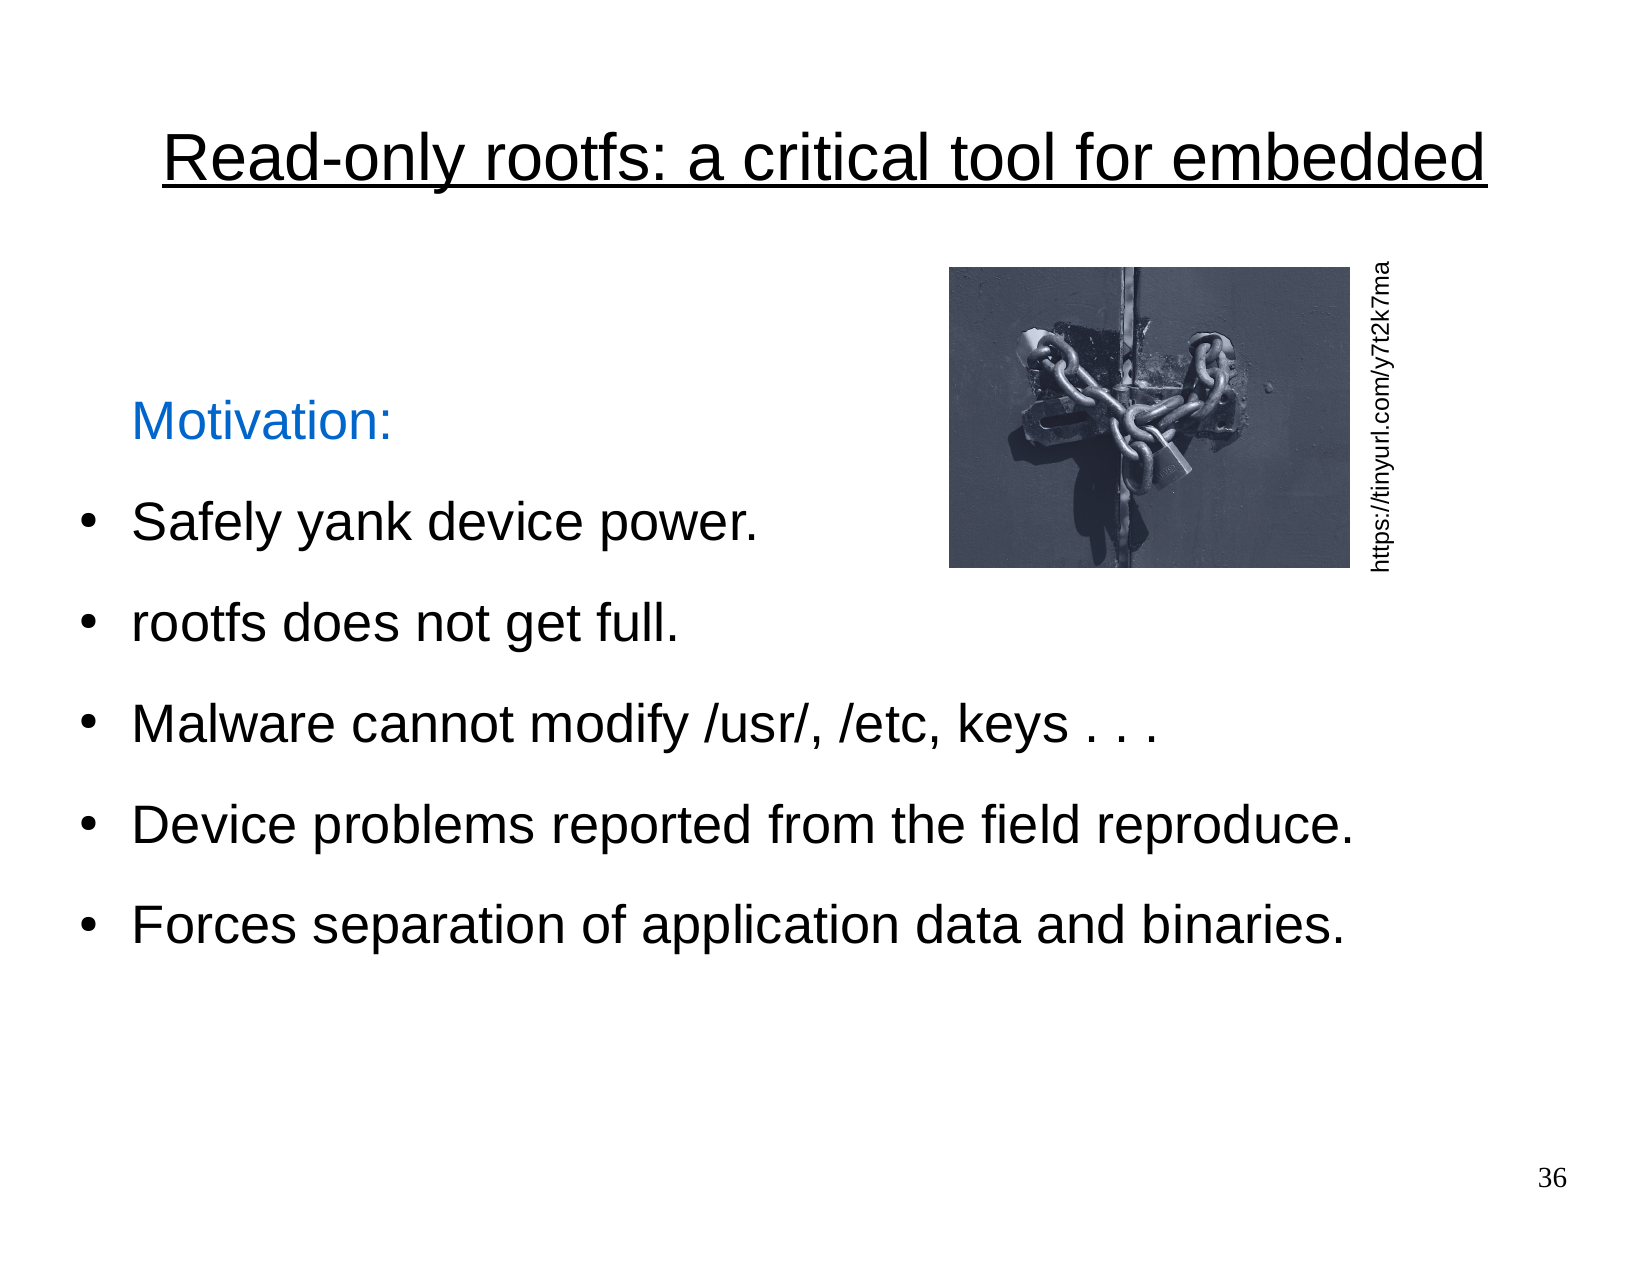

# Read-only rootfs: a critical tool for embedded
https://tinyurl.com/y7t2k7ma
Motivation:
Safely yank device power.
rootfs does not get full.
Malware cannot modify /usr/, /etc, keys . . .
Device problems reported from the field reproduce.
Forces separation of application data and binaries.
36